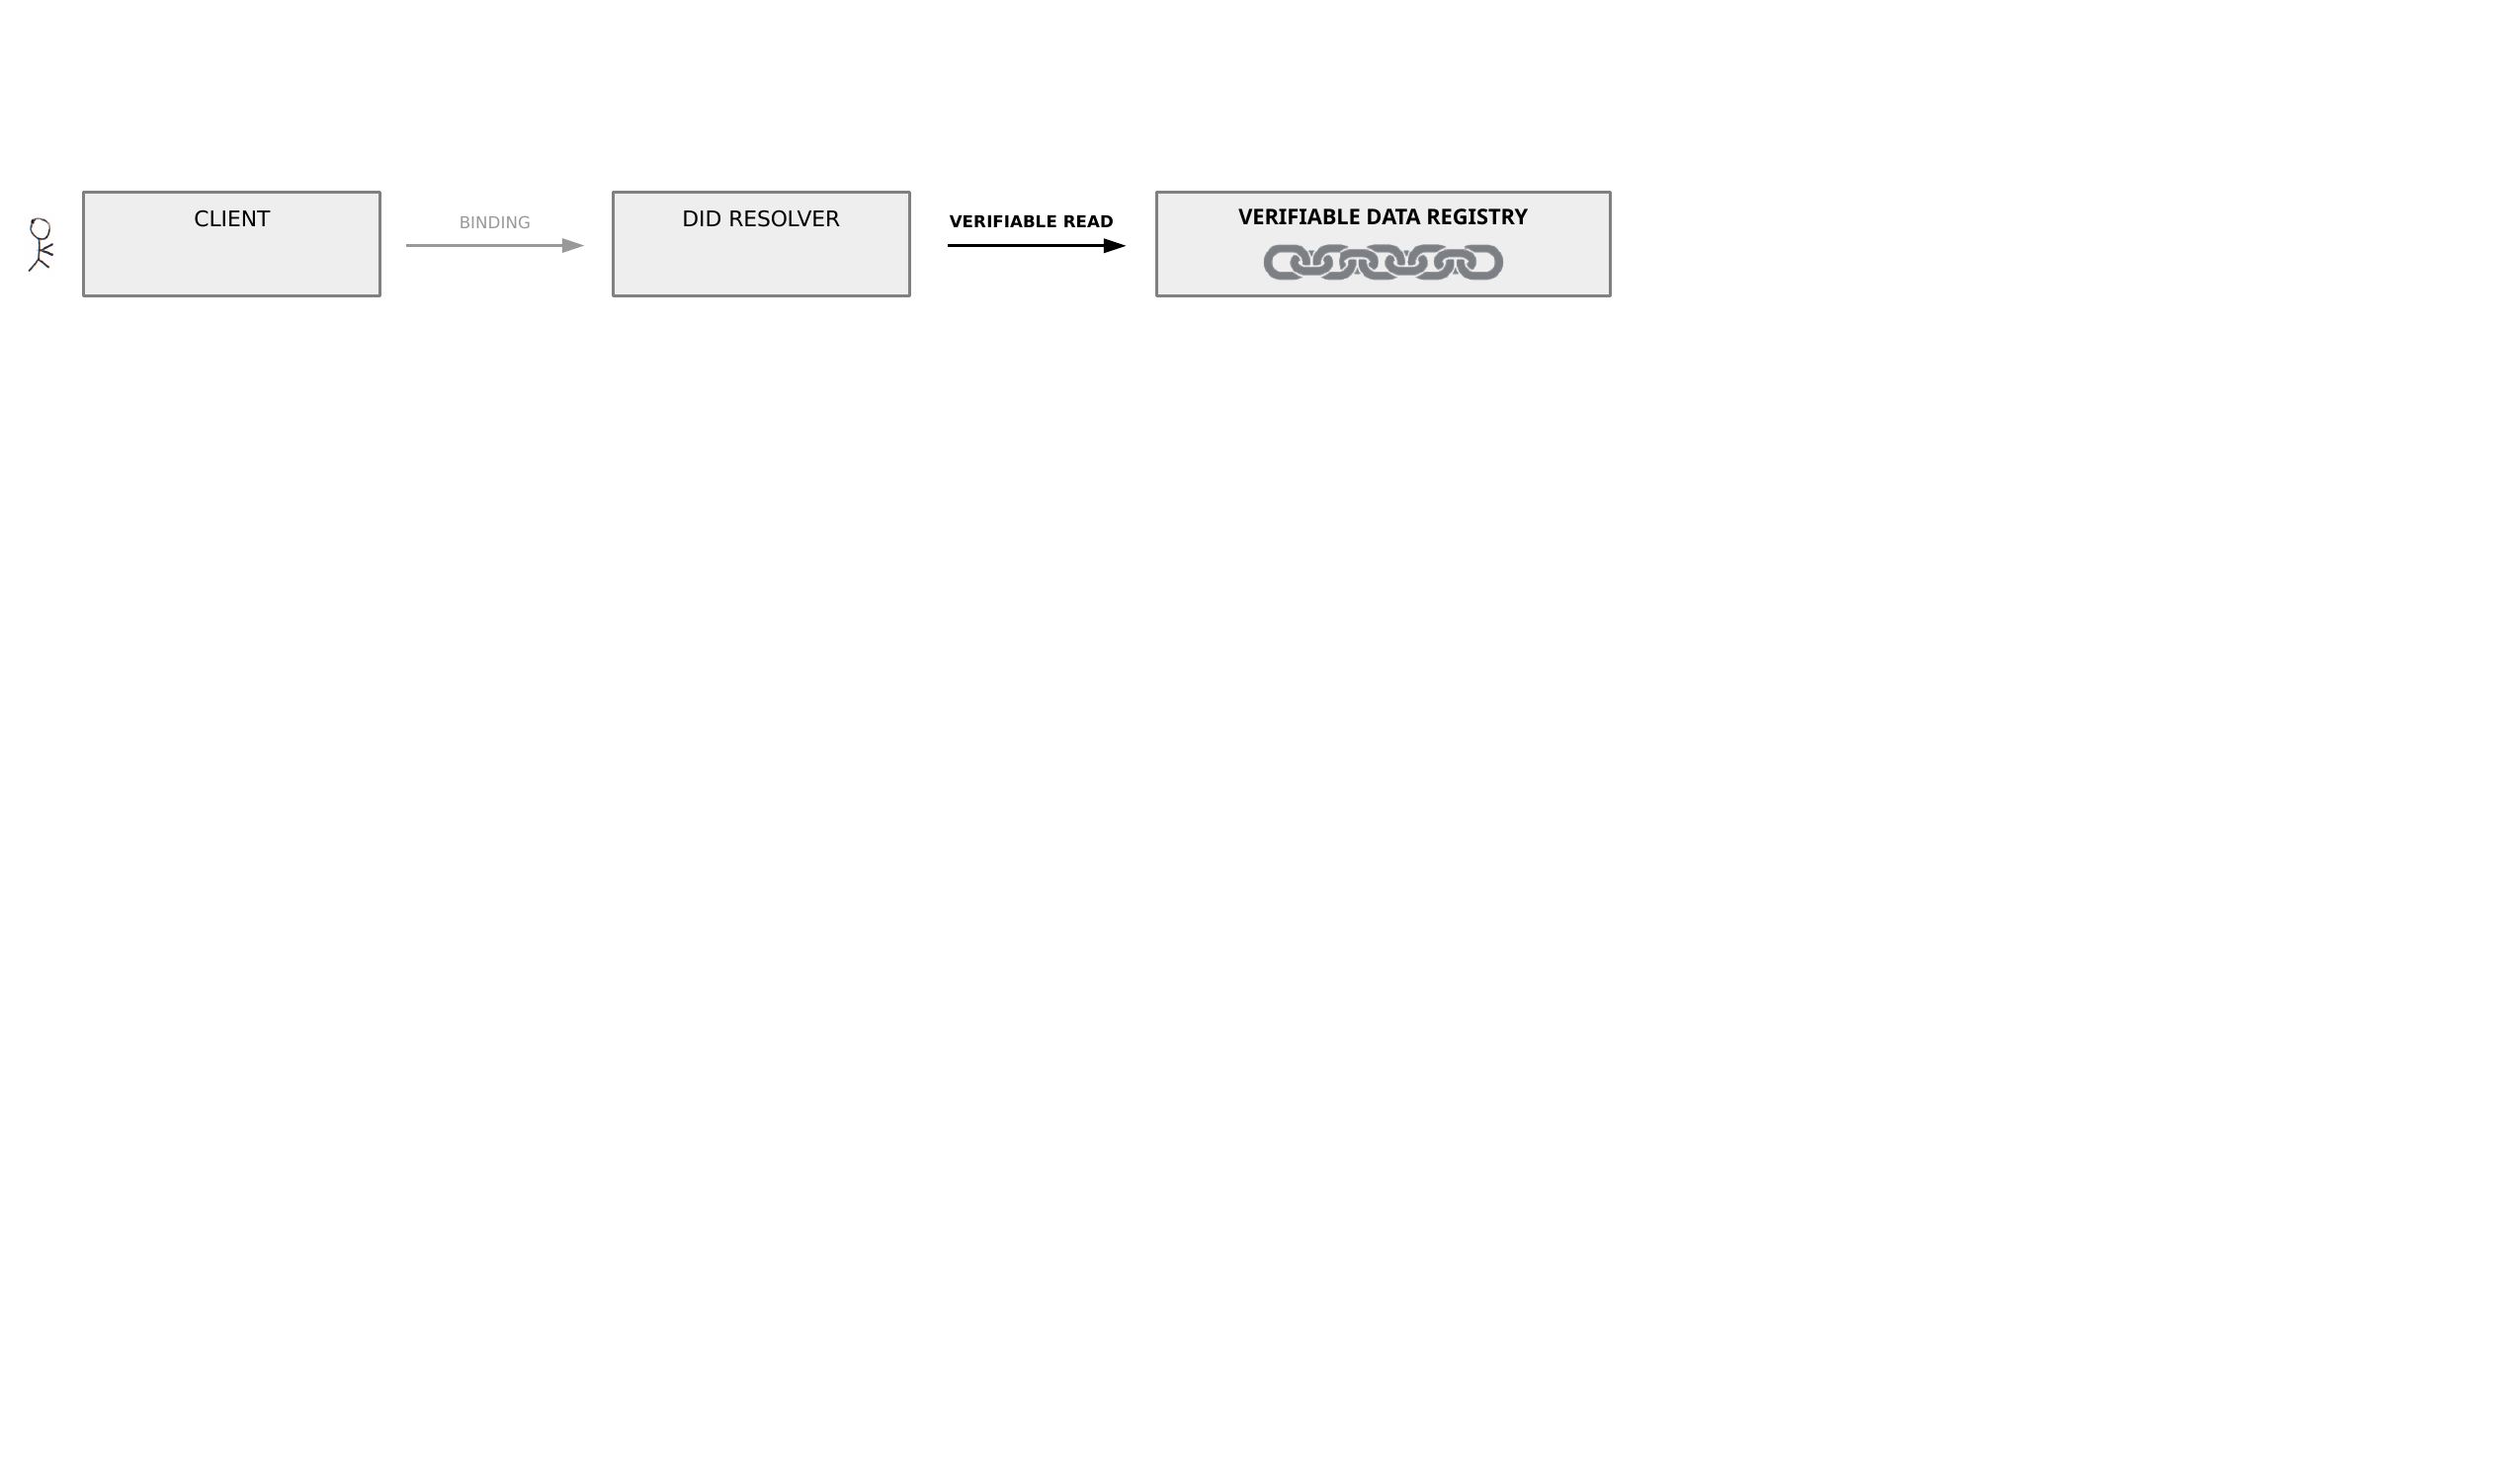

CLIENT
DID RESOLVER
VERIFIABLE DATA REGISTRY
VERIFIABLE READ
BINDING